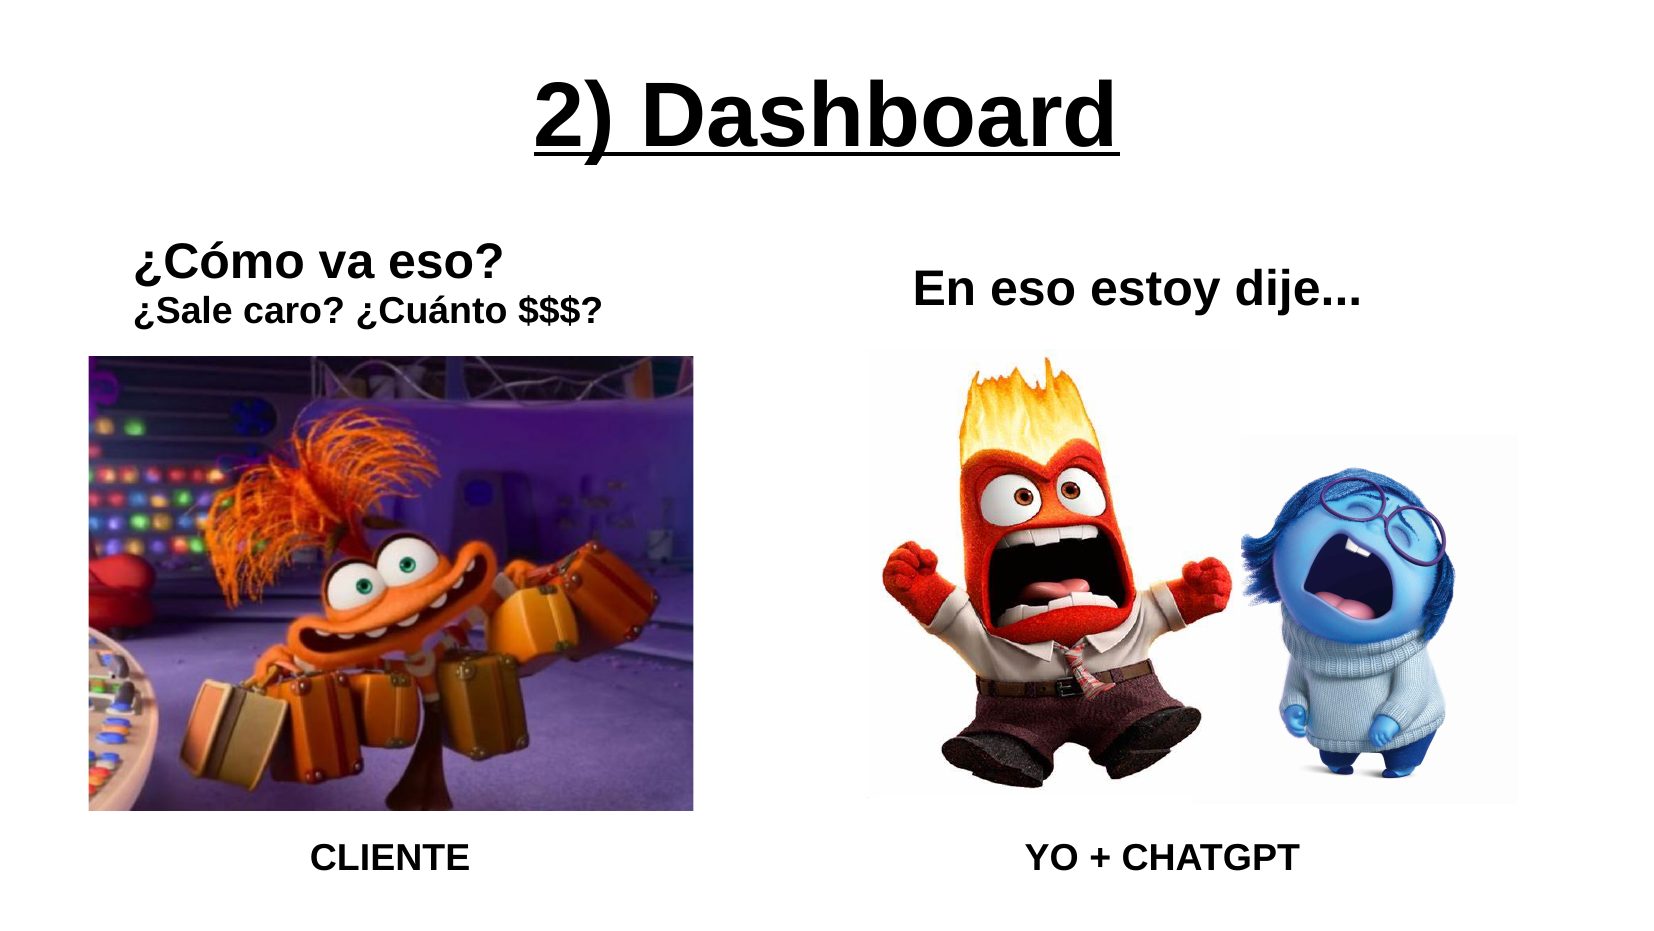

# 2) Dashboard
¿Cómo va eso?
¿Sale caro? ¿Cuánto $$$?
En eso estoy dije...
CLIENTE
YO + CHATGPT